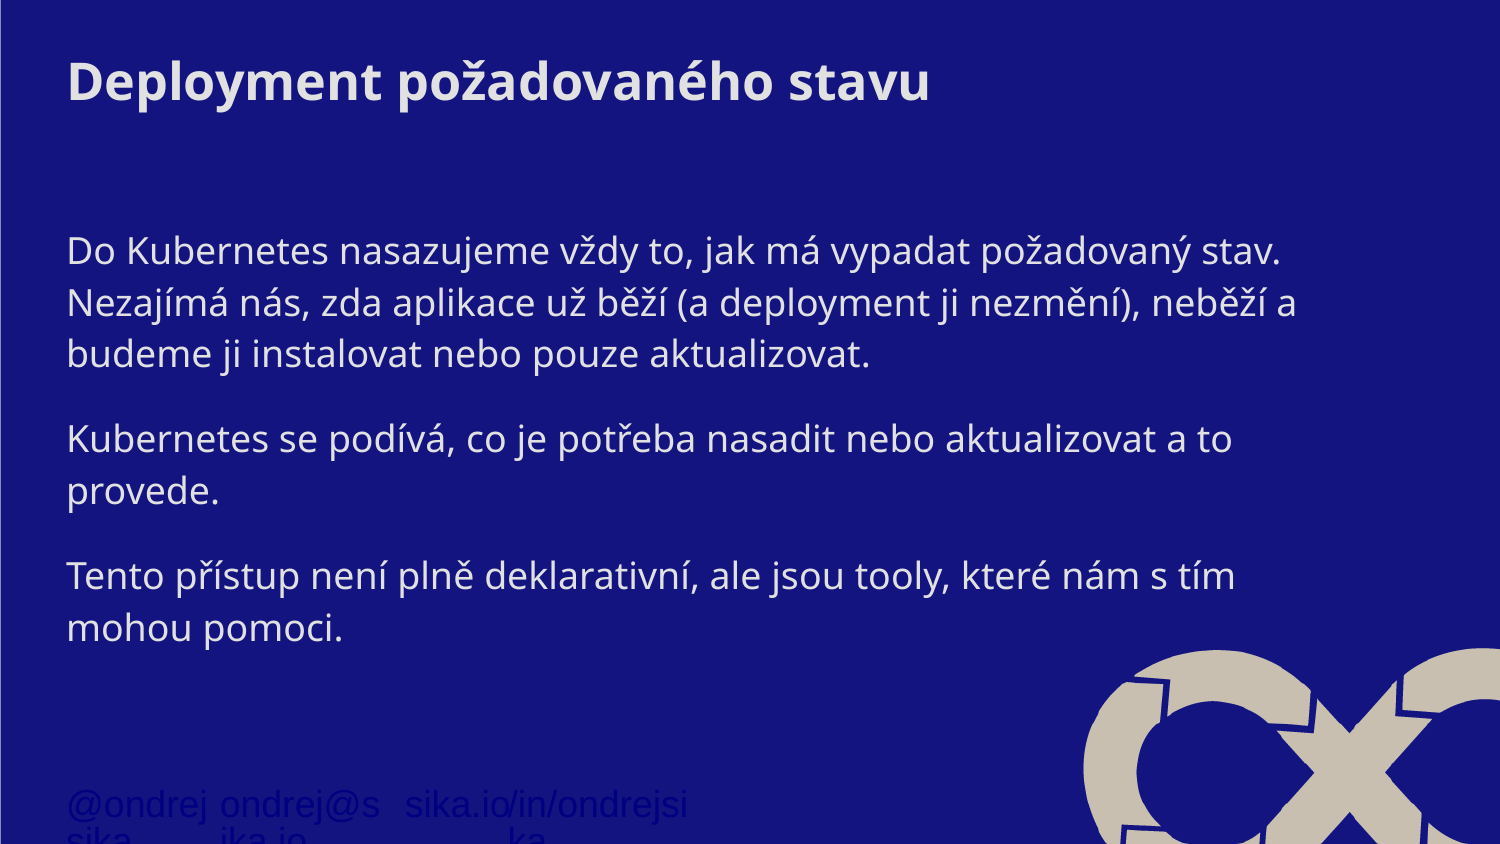

# Deployment požadovaného stavu
Do Kubernetes nasazujeme vždy to, jak má vypadat požadovaný stav. Nezajímá nás, zda aplikace už běží (a deployment ji nezmění), neběží a budeme ji instalovat nebo pouze aktualizovat.
Kubernetes se podívá, co je potřeba nasadit nebo aktualizovat a to provede.
Tento přístup není plně deklarativní, ale jsou tooly, které nám s tím mohou pomoci.